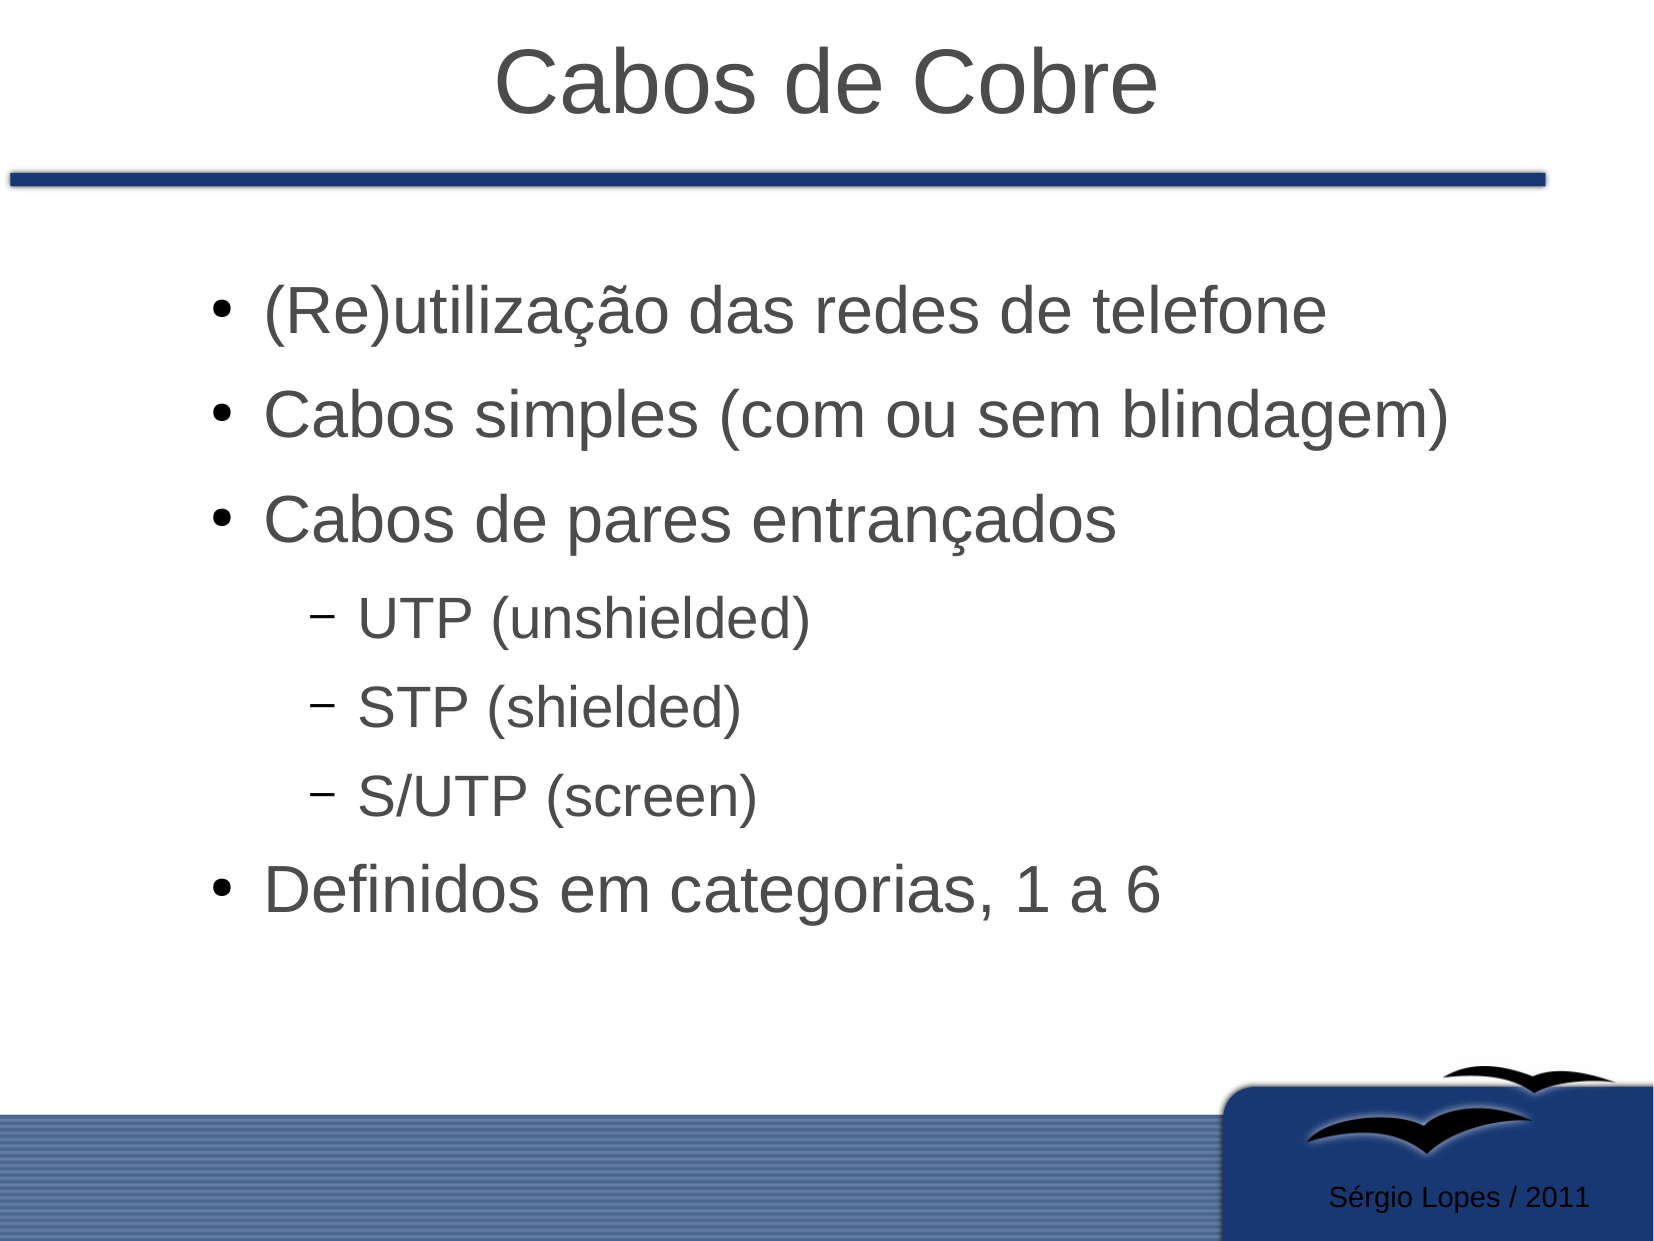

# Cabos de Cobre
(Re)utilização das redes de telefone
Cabos simples (com ou sem blindagem)
Cabos de pares entrançados
UTP (unshielded)
STP (shielded)
S/UTP (screen)
Definidos em categorias, 1 a 6
Sérgio Lopes / 2011